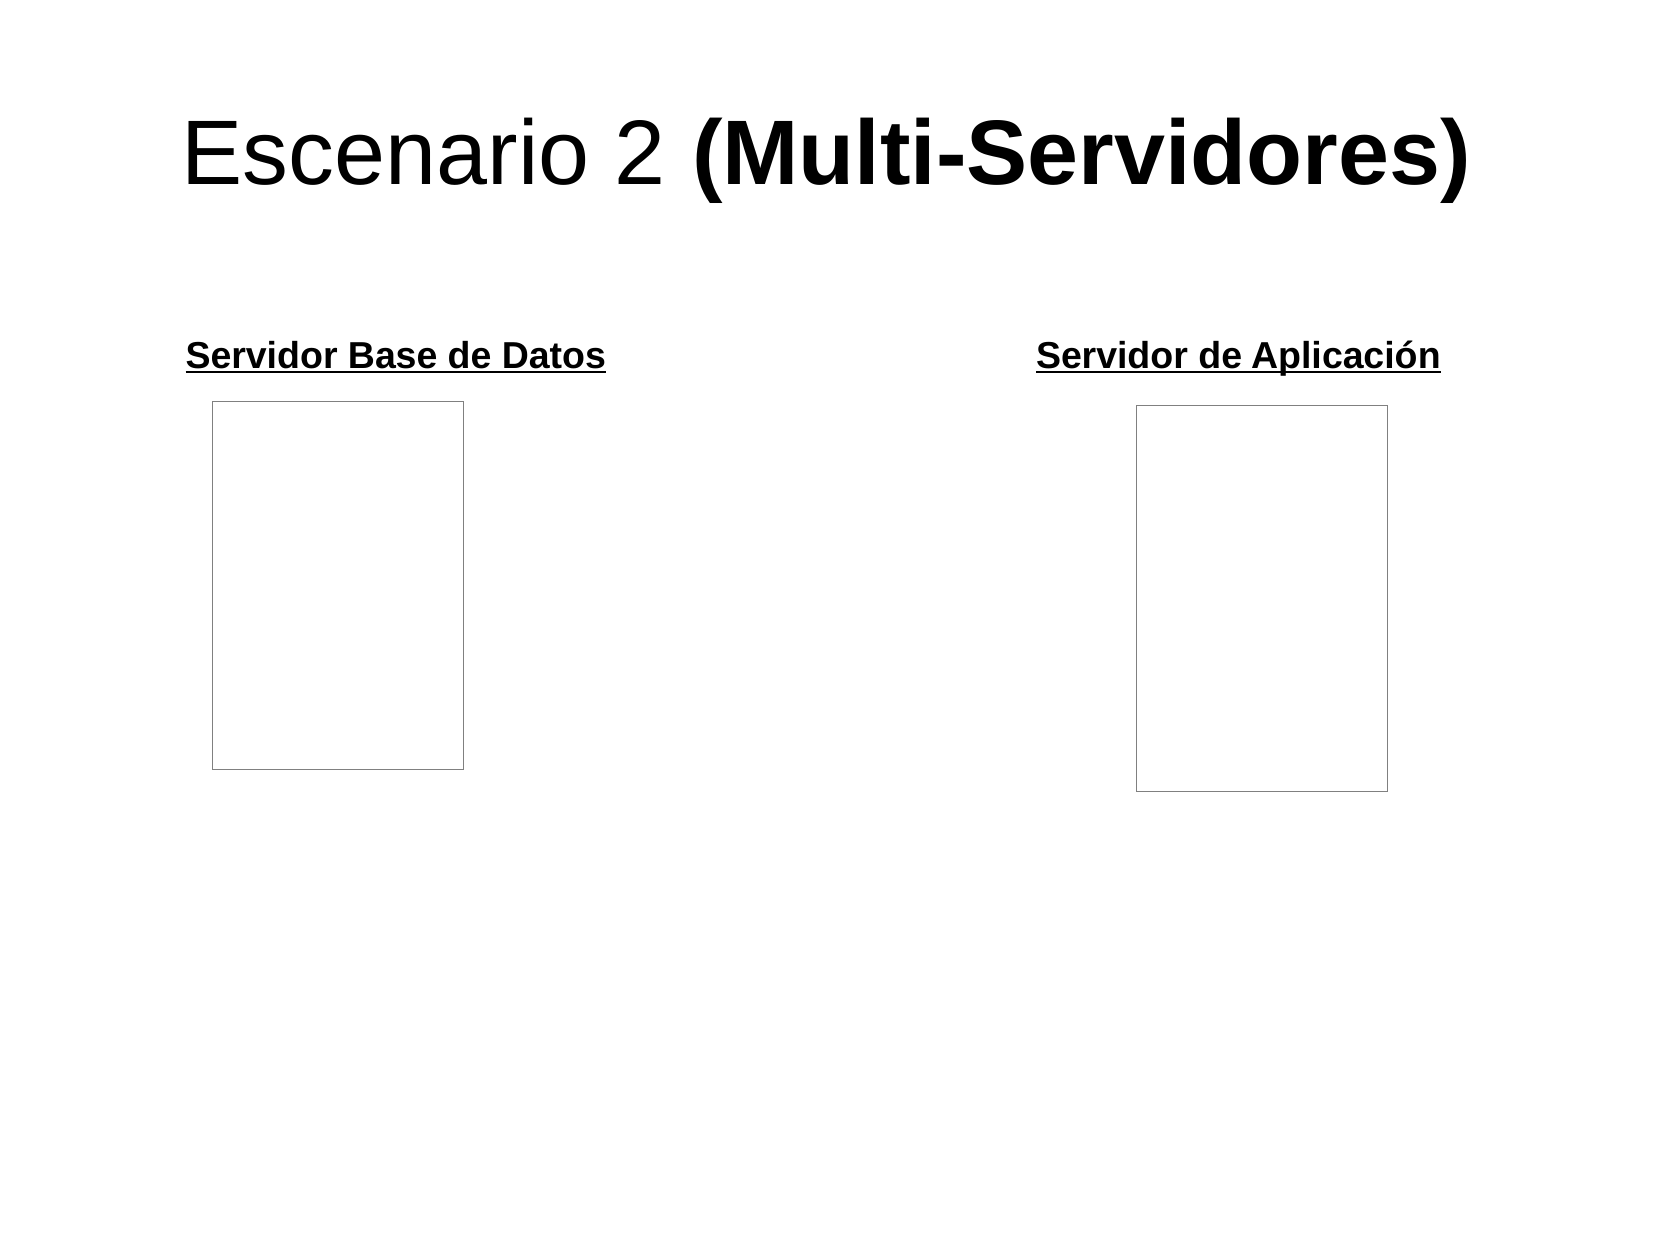

# Escenario 2 (Multi-Servidores)
Servidor Base de Datos
Servidor de Aplicación